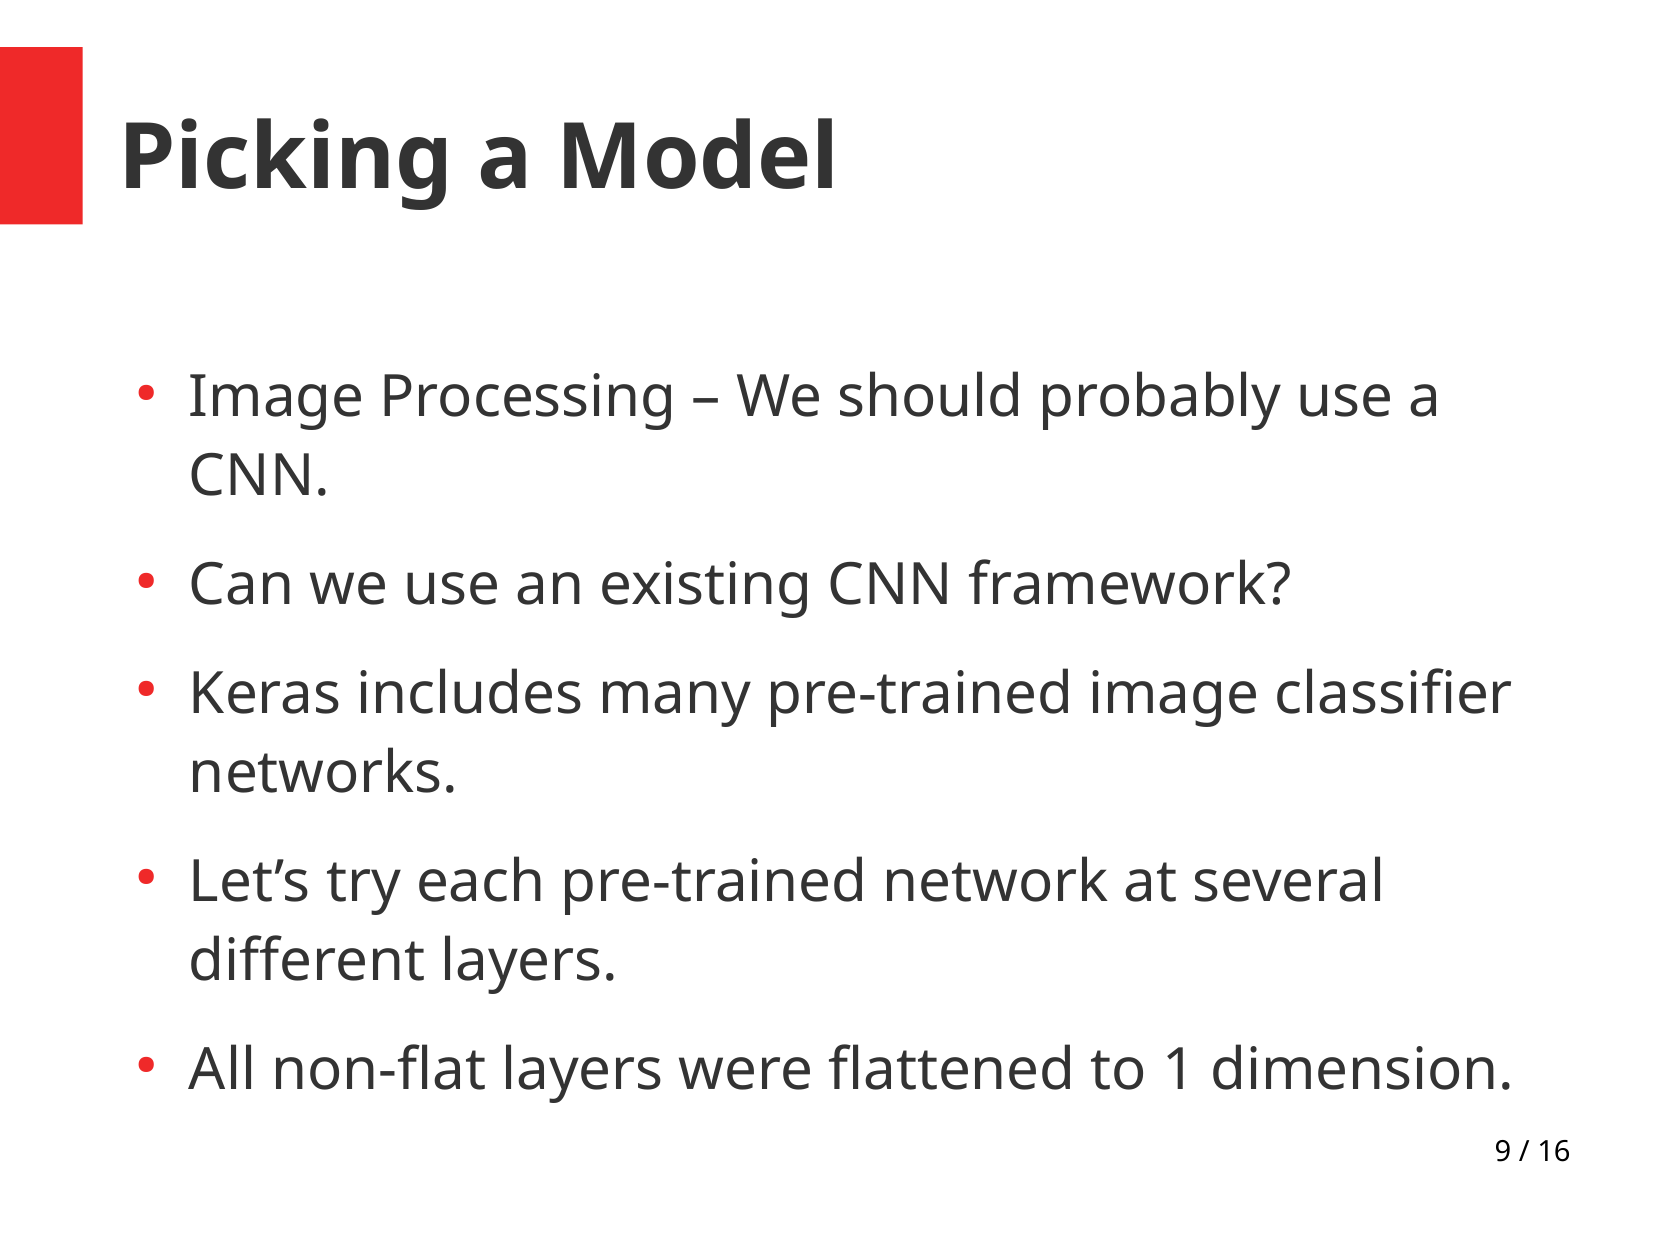

# Picking a Model
Image Processing – We should probably use a CNN.
Can we use an existing CNN framework?
Keras includes many pre-trained image classifier networks.
Let’s try each pre-trained network at several different layers.
All non-flat layers were flattened to 1 dimension.
9